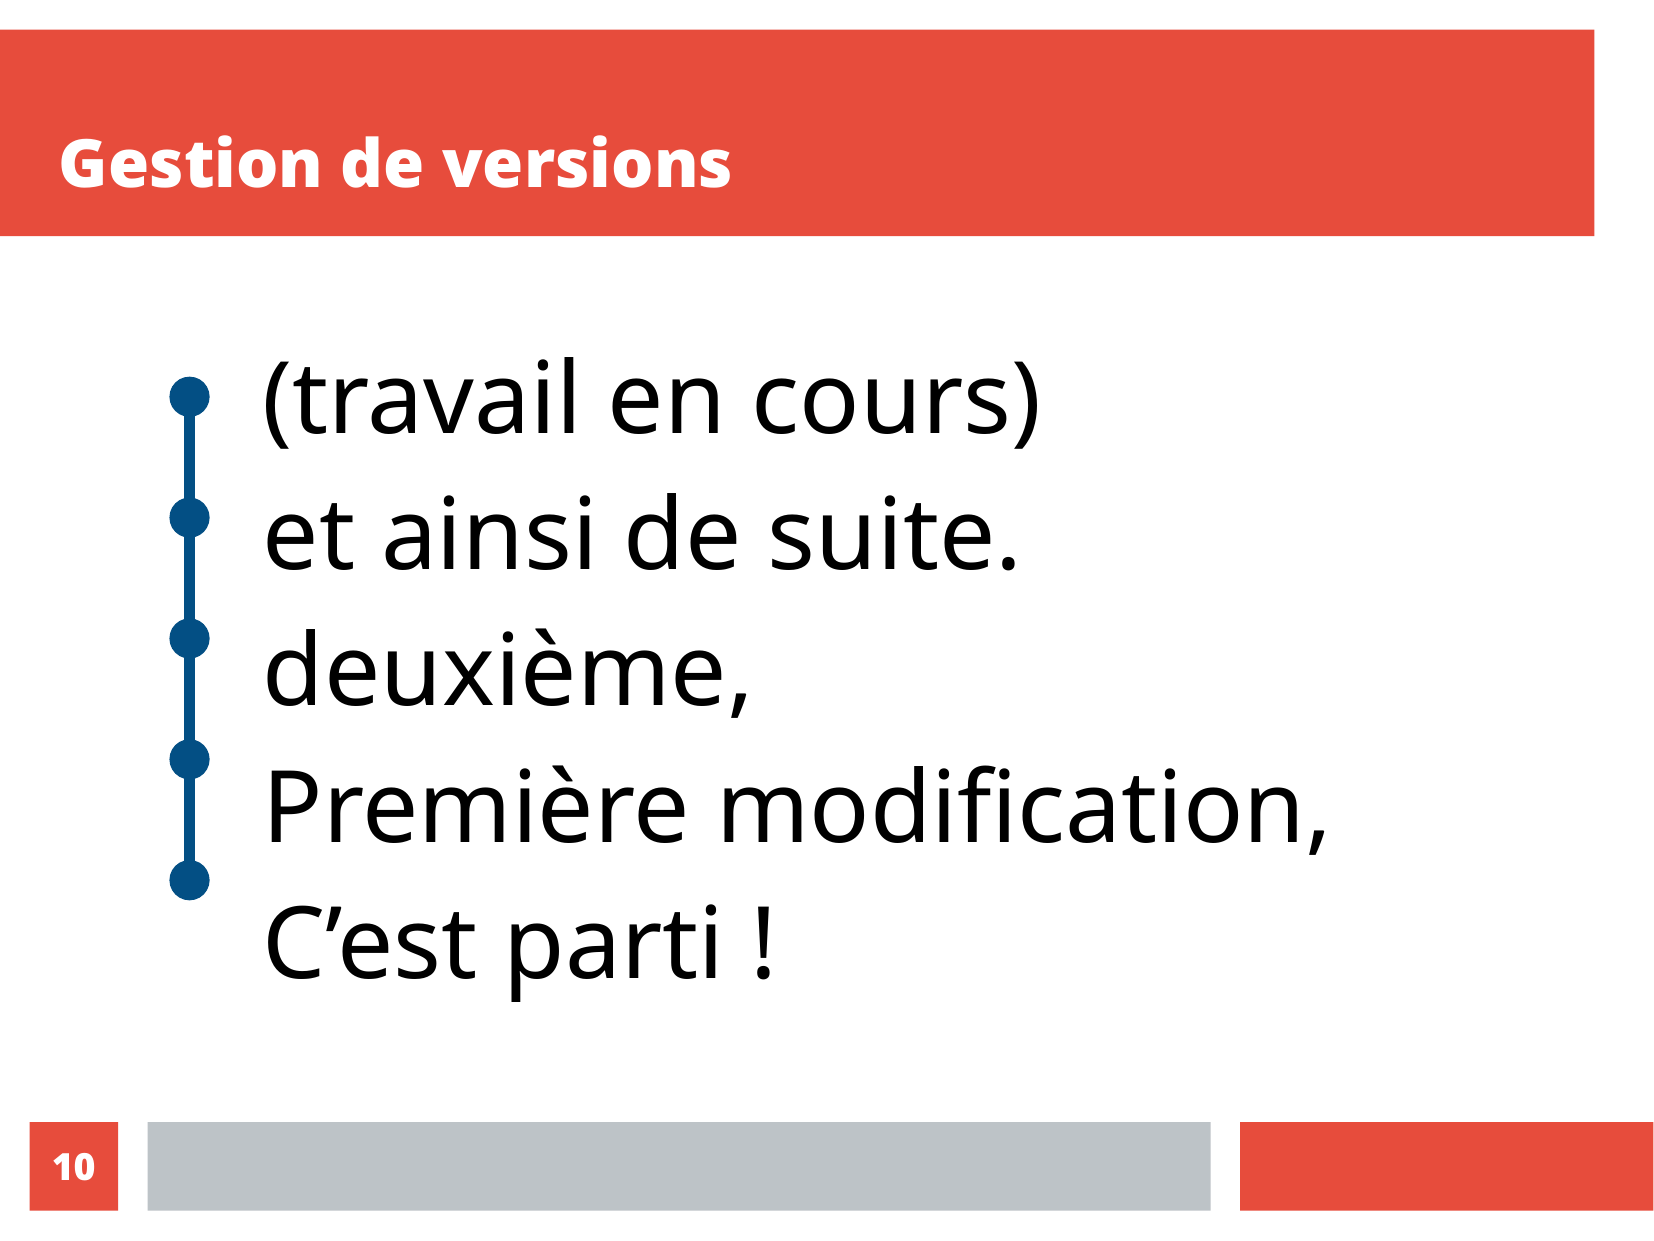

# Gestion de versions
(travail en cours)
et ainsi de suite.
deuxième,
Première modification,
C’est parti !
10